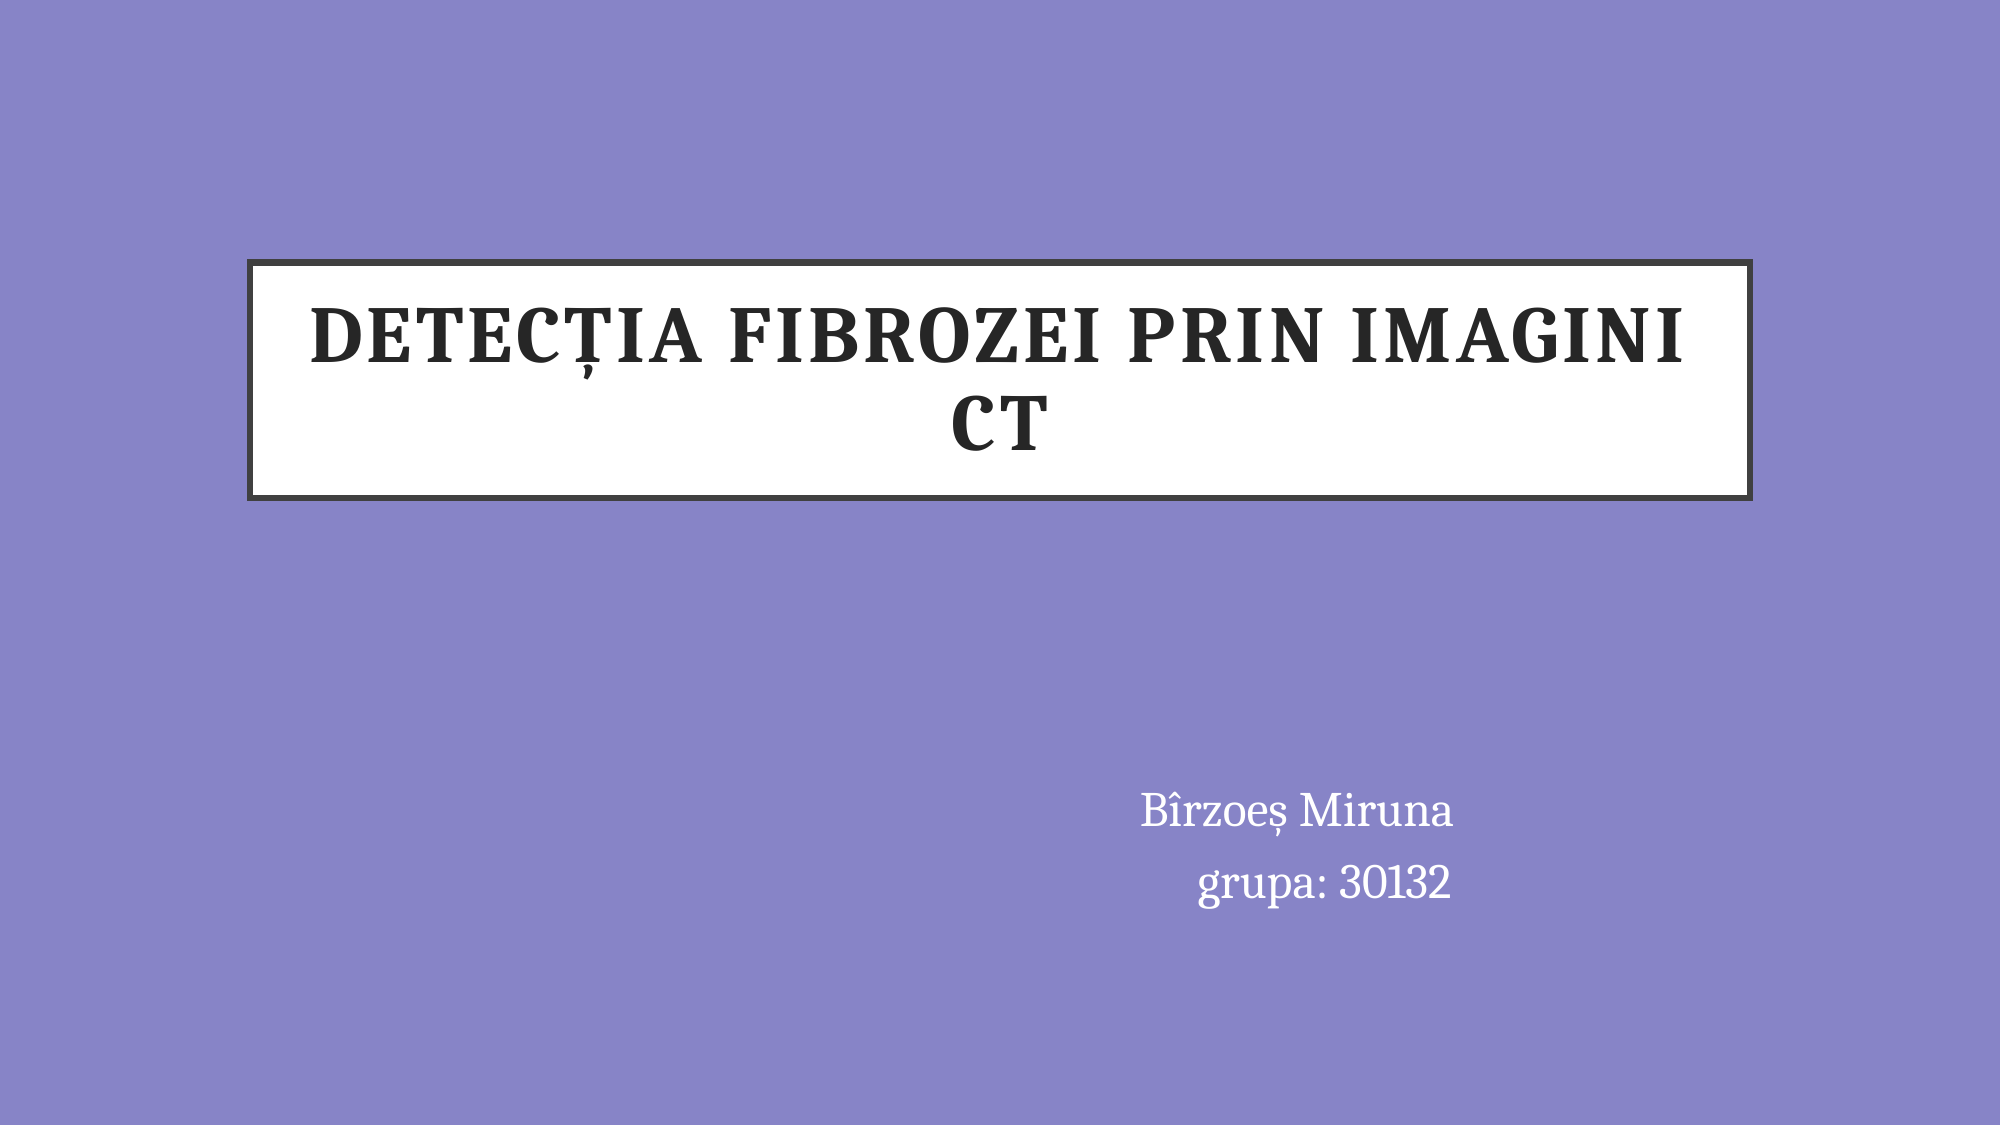

# Detecția fibrozei prin imagini CT
Bîrzoeș Miruna
 grupa: 30132